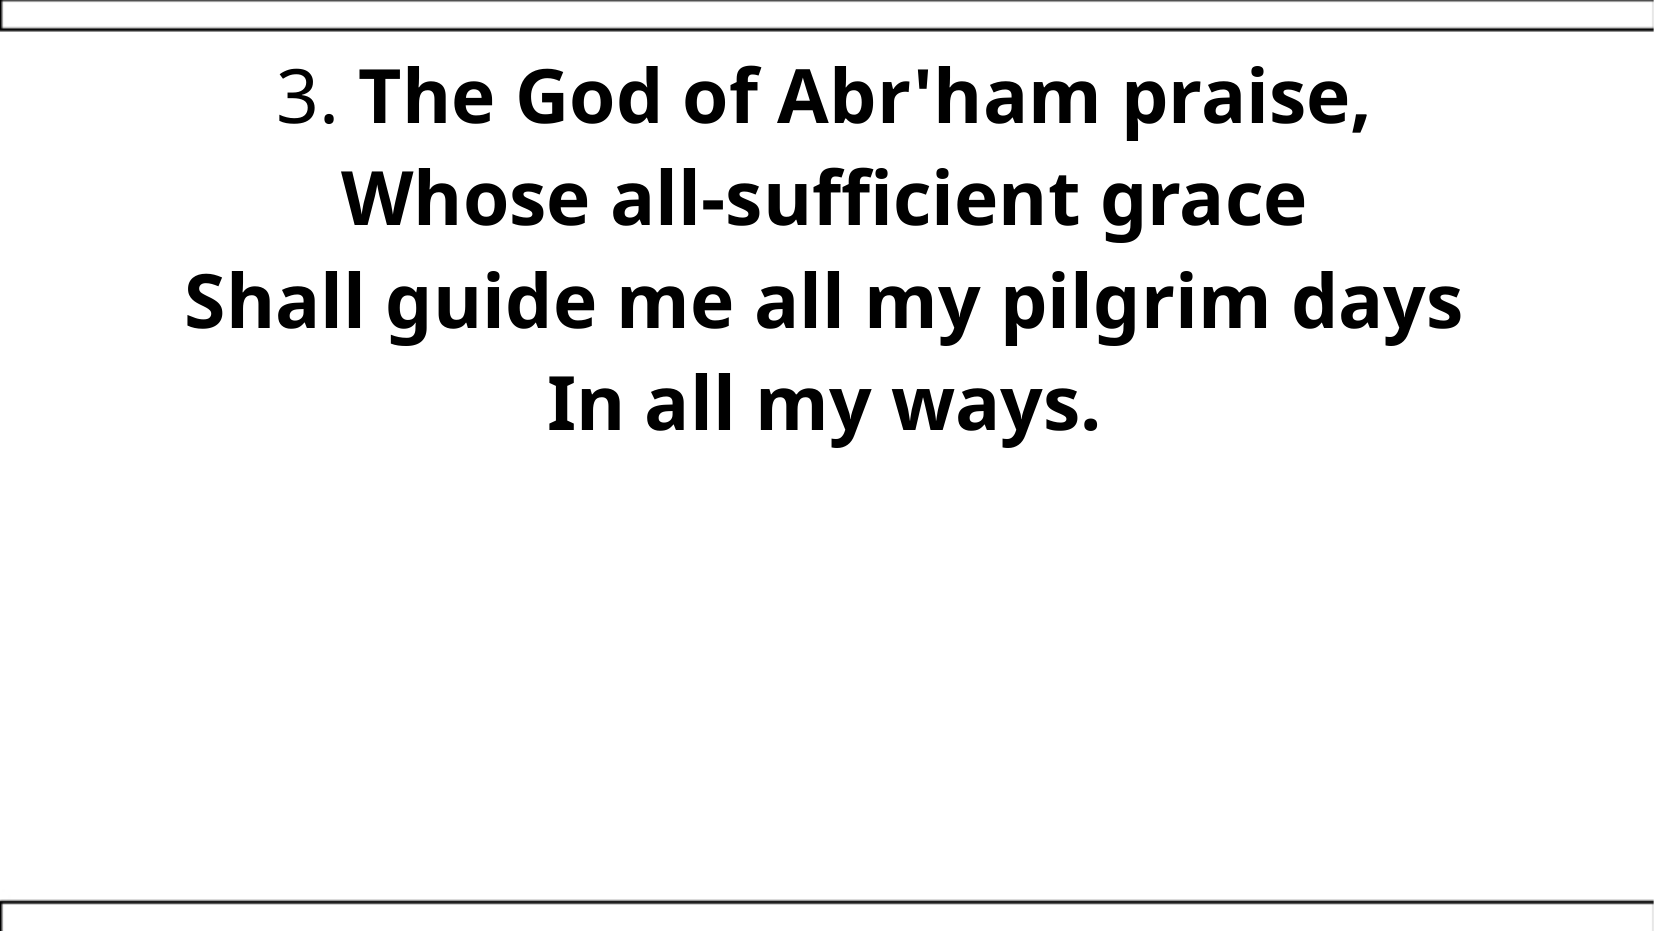

3. The God of Abr'ham praise,
Whose all-sufficient grace
Shall guide me all my pilgrim days
In all my ways.